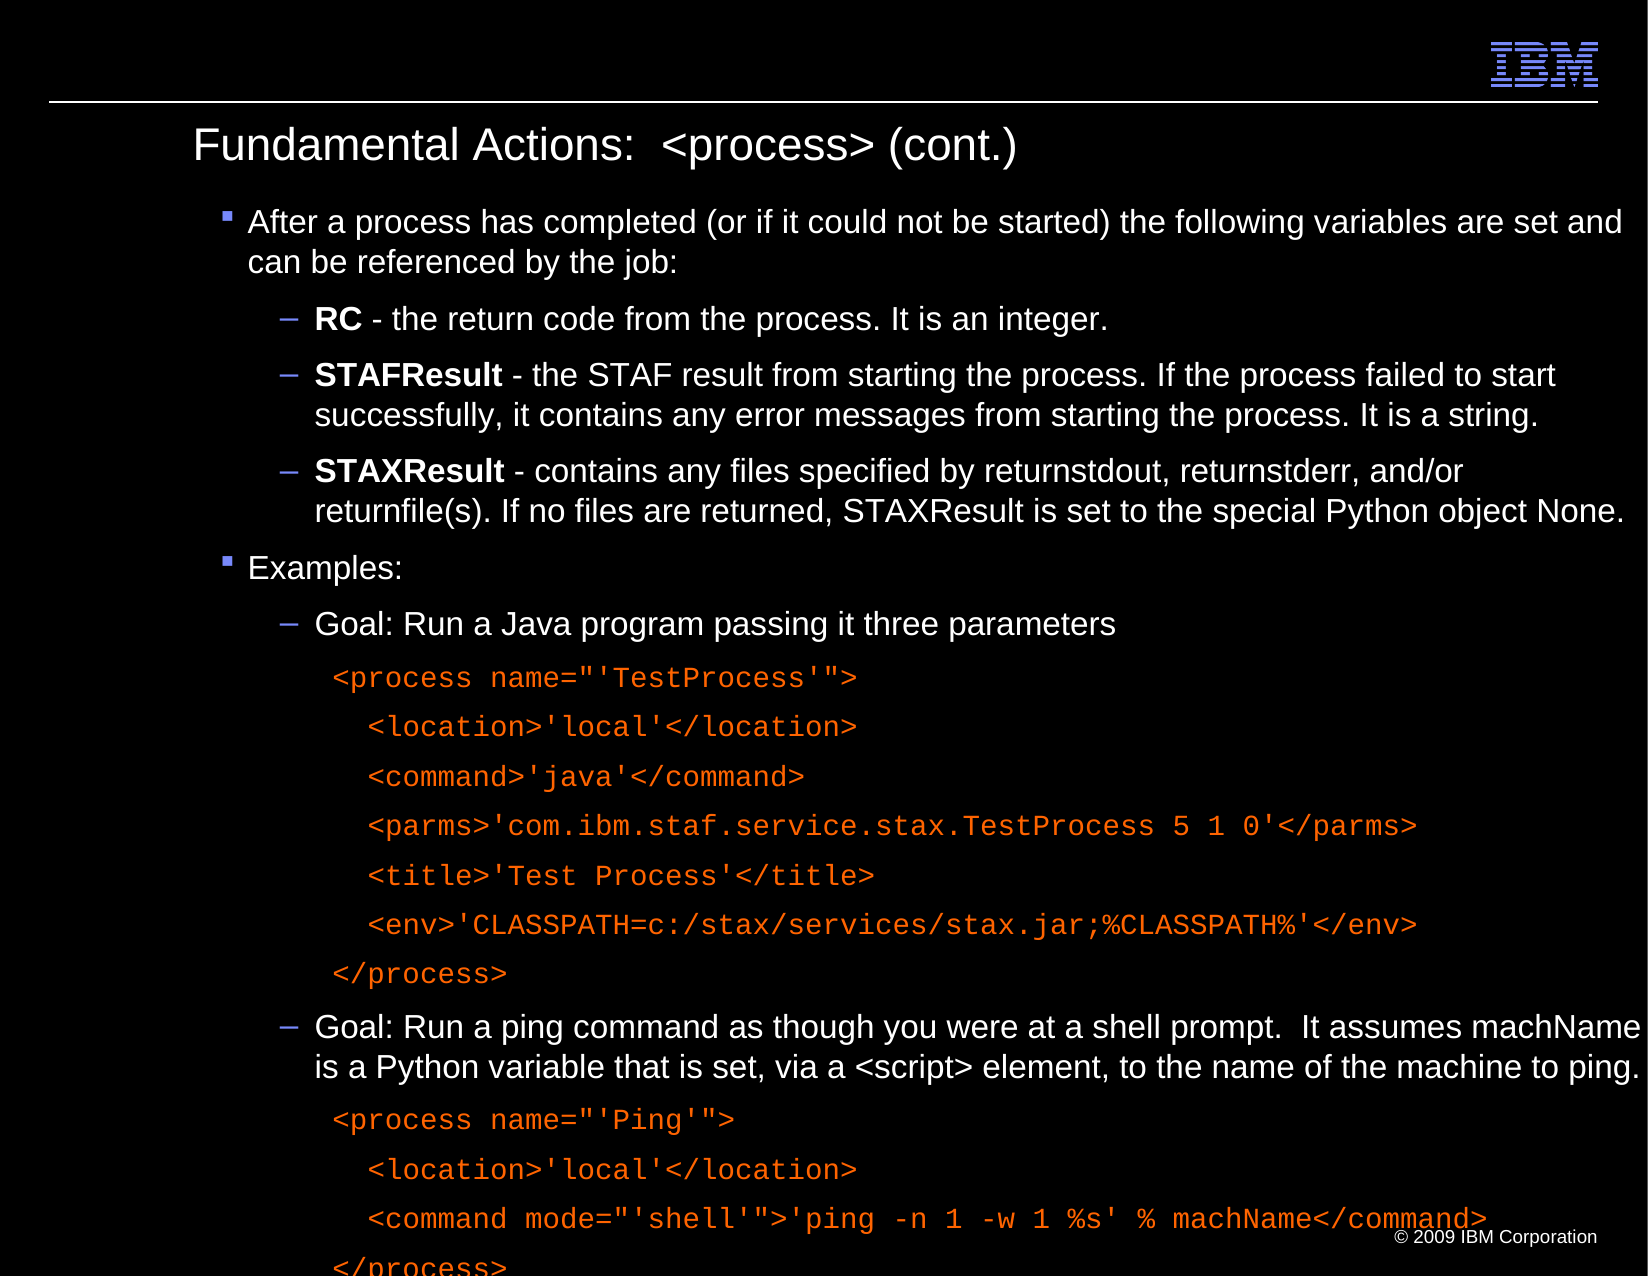

# Fundamental Actions: <process> (cont.)
After a process has completed (or if it could not be started) the following variables are set and can be referenced by the job:
RC - the return code from the process. It is an integer.
STAFResult - the STAF result from starting the process. If the process failed to start successfully, it contains any error messages from starting the process. It is a string.
STAXResult - contains any files specified by returnstdout, returnstderr, and/or returnfile(s). If no files are returned, STAXResult is set to the special Python object None.
Examples:
Goal: Run a Java program passing it three parameters
 <process name="'TestProcess'">
 <location>'local'</location>
 <command>'java'</command>
 <parms>'com.ibm.staf.service.stax.TestProcess 5 1 0'</parms>
 <title>'Test Process'</title>
 <env>'CLASSPATH=c:/stax/services/stax.jar;%CLASSPATH%'</env>
 </process>
Goal: Run a ping command as though you were at a shell prompt. It assumes machName is a Python variable that is set, via a <script> element, to the name of the machine to ping.
 <process name="'Ping'">
 <location>'local'</location>
 <command mode="'shell'">'ping -n 1 -w 1 %s' % machName</command>
 </process>